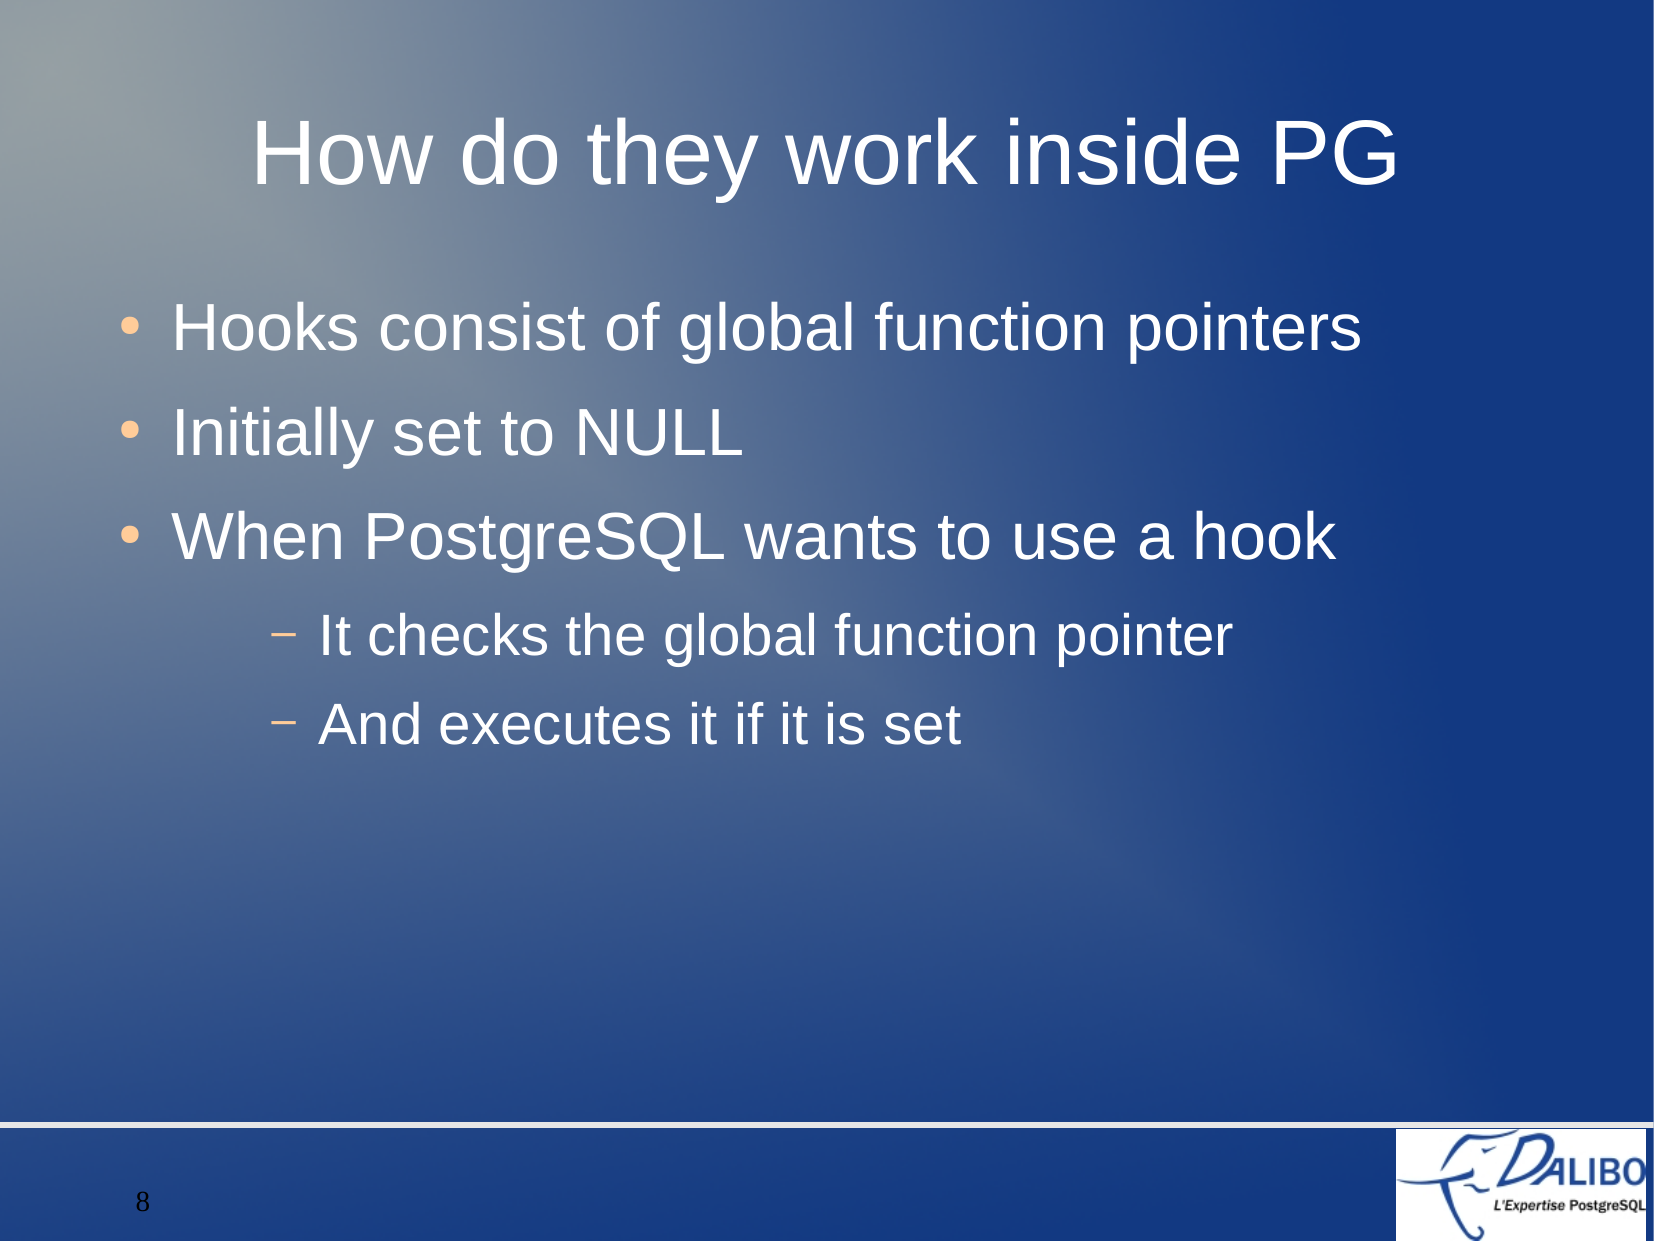

# How do they work inside PG
Hooks consist of global function pointers
Initially set to NULL
When PostgreSQL wants to use a hook
It checks the global function pointer
And executes it if it is set